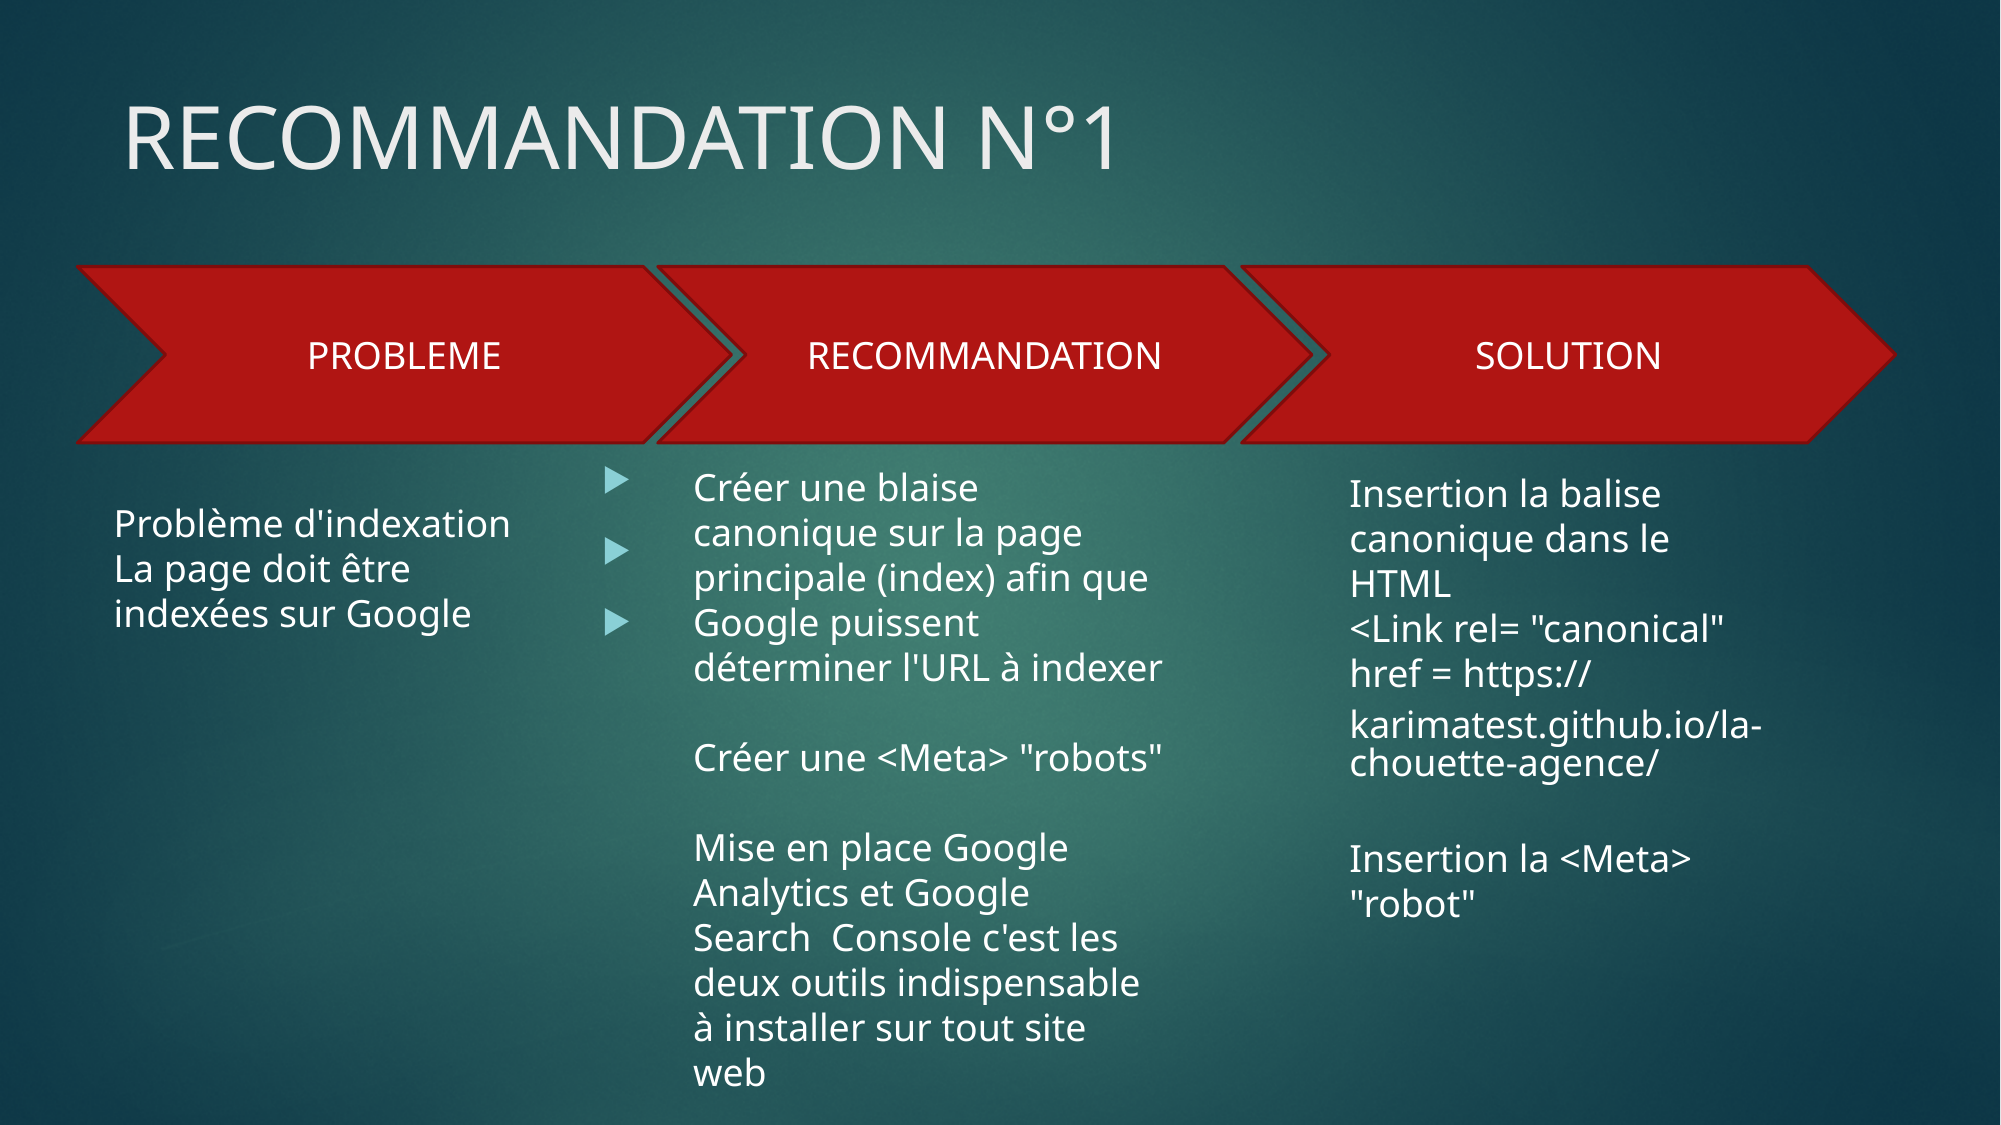

# RECOMMANDATION N°1
PROBLEME
RECOMMANDATION
SOLUTION
Créer une blaise canonique sur la page principale (index) afin que Google puissent déterminer l'URL à indexer
Créer une <Meta> "robots"
Mise en place Google Analytics et Google Search  Console c'est les deux outils indispensable à installer sur tout site web
Insertion la balise canonique dans le HTML
<Link rel= "canonical" href = https://karimatest.github.io/la-chouette-agence/
Insertion la <Meta> "robot"
Problème d'indexation
La page doit être indexées sur Google